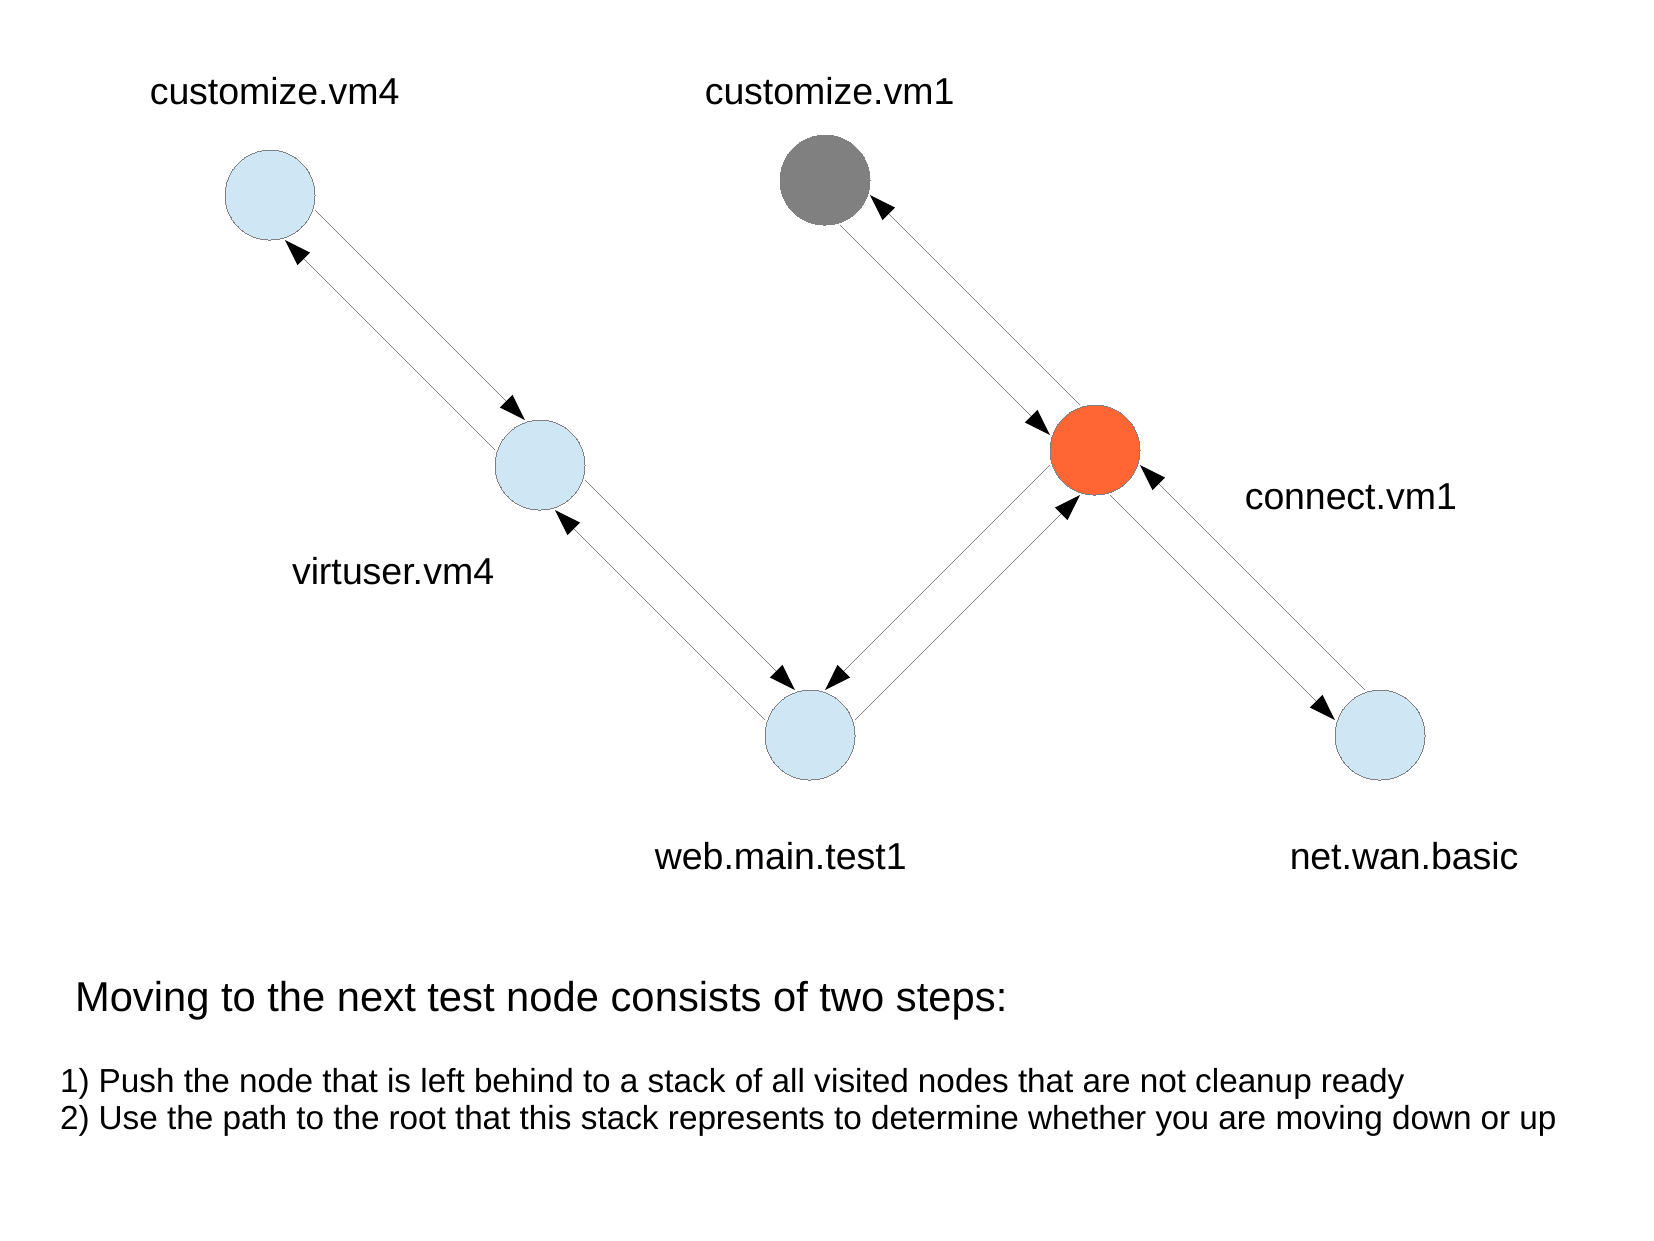

customize.vm4
customize.vm1
connect.vm1
virtuser.vm4
web.main.test1
net.wan.basic
Moving to the next test node consists of two steps:
 Push the node that is left behind to a stack of all visited nodes that are not cleanup ready
 Use the path to the root that this stack represents to determine whether you are moving down or up